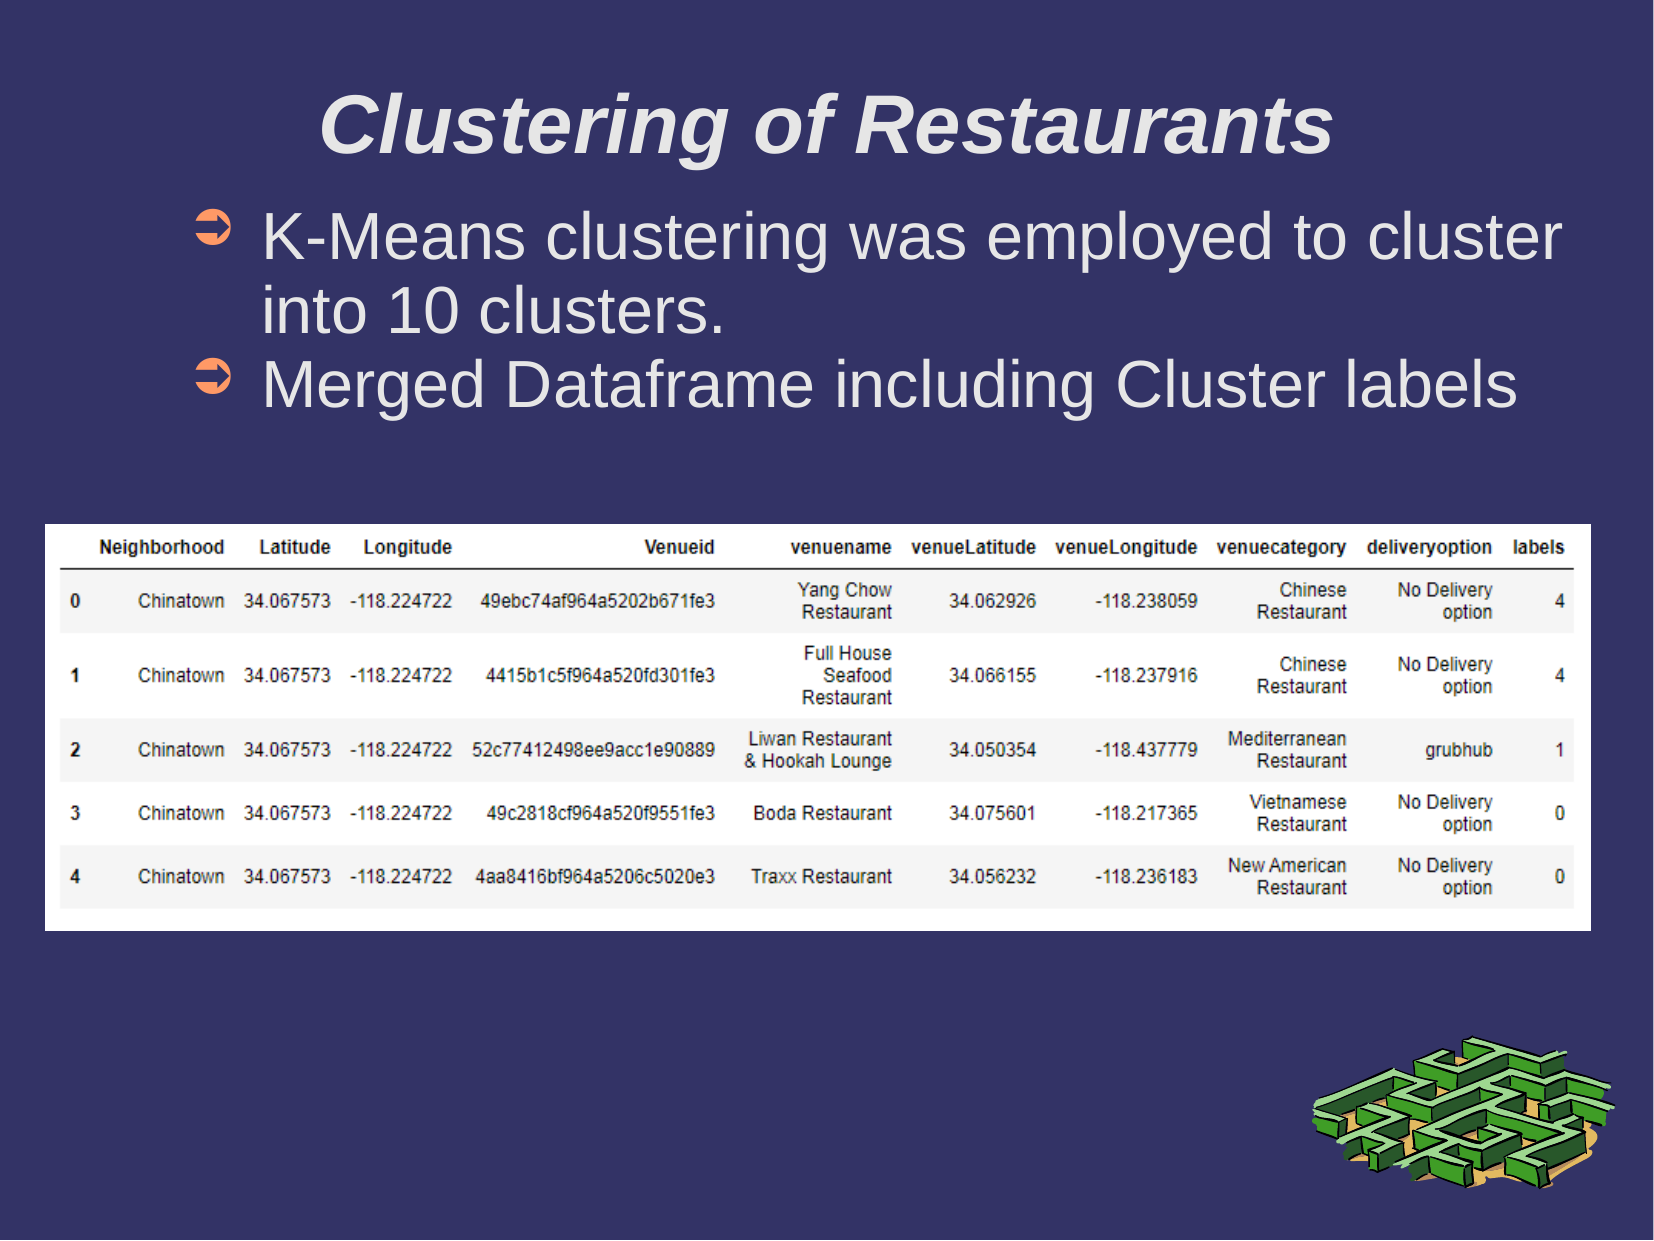

# Clustering of Restaurants
K-Means clustering was employed to cluster into 10 clusters.
Merged Dataframe including Cluster labels